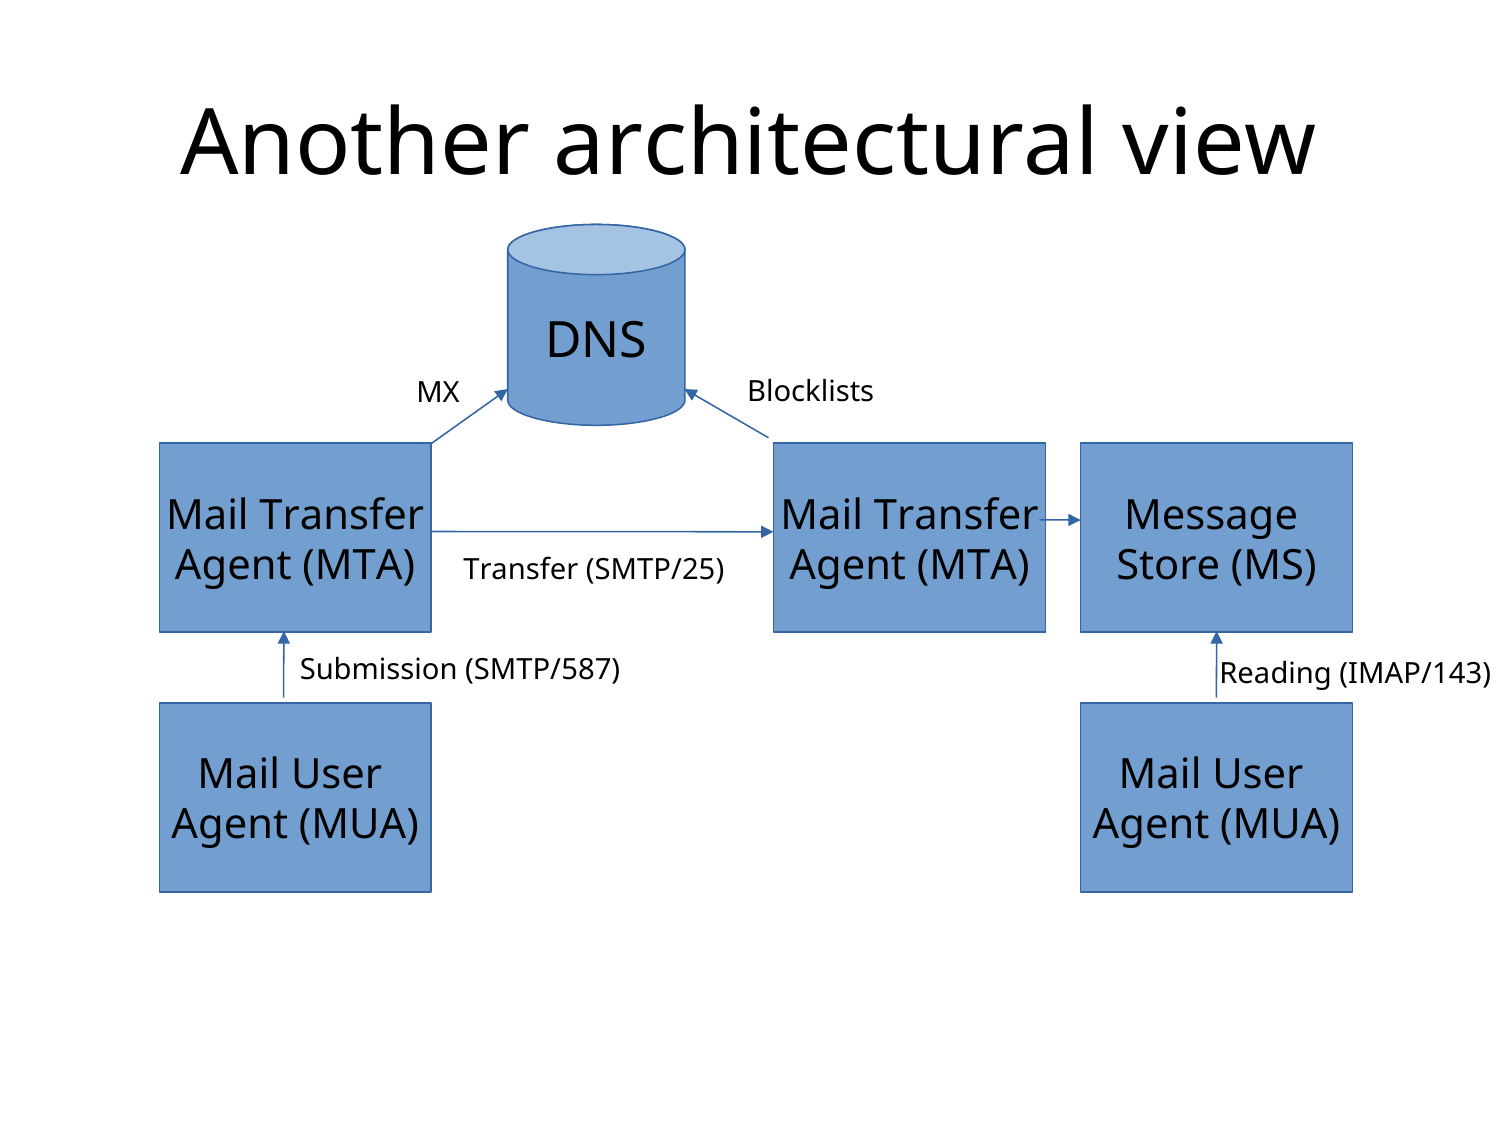

# Another architectural view
DNS
Blocklists
MX
Mail Transfer
Agent (MTA)
Mail Transfer
Agent (MTA)
Message
Store (MS)
Transfer (SMTP/25)
Submission (SMTP/587)
Reading (IMAP/143)
Mail User
Agent (MUA)
Mail User
Agent (MUA)